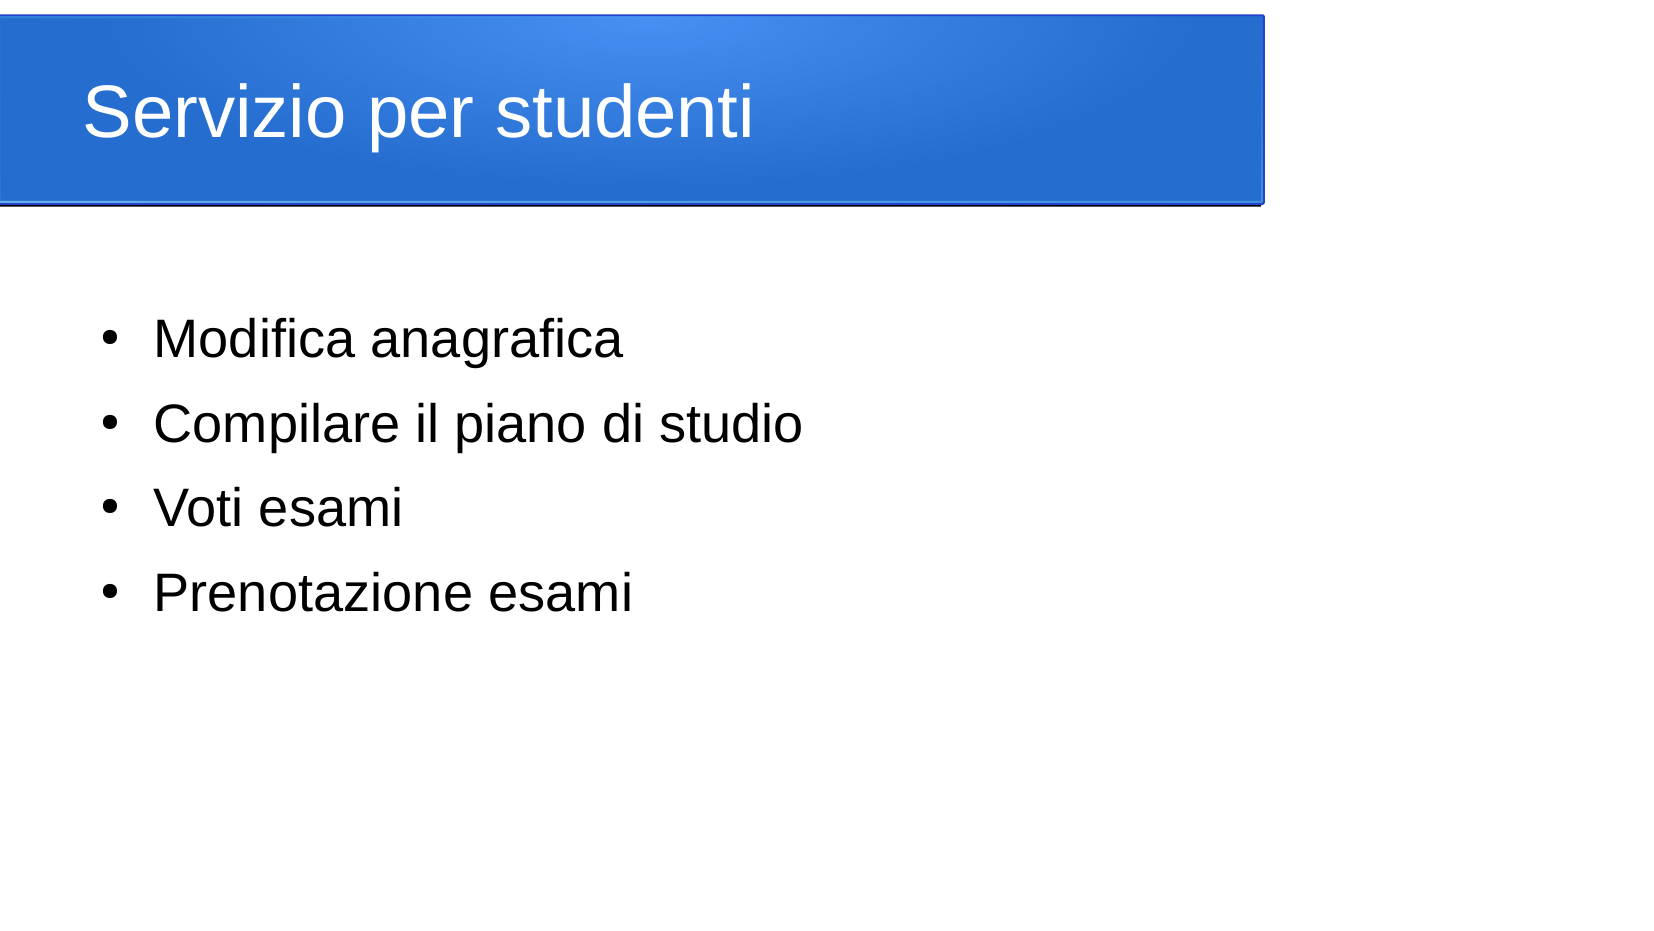

# Servizio per studenti
Modifica anagrafica
Compilare il piano di studio
Voti esami
Prenotazione esami